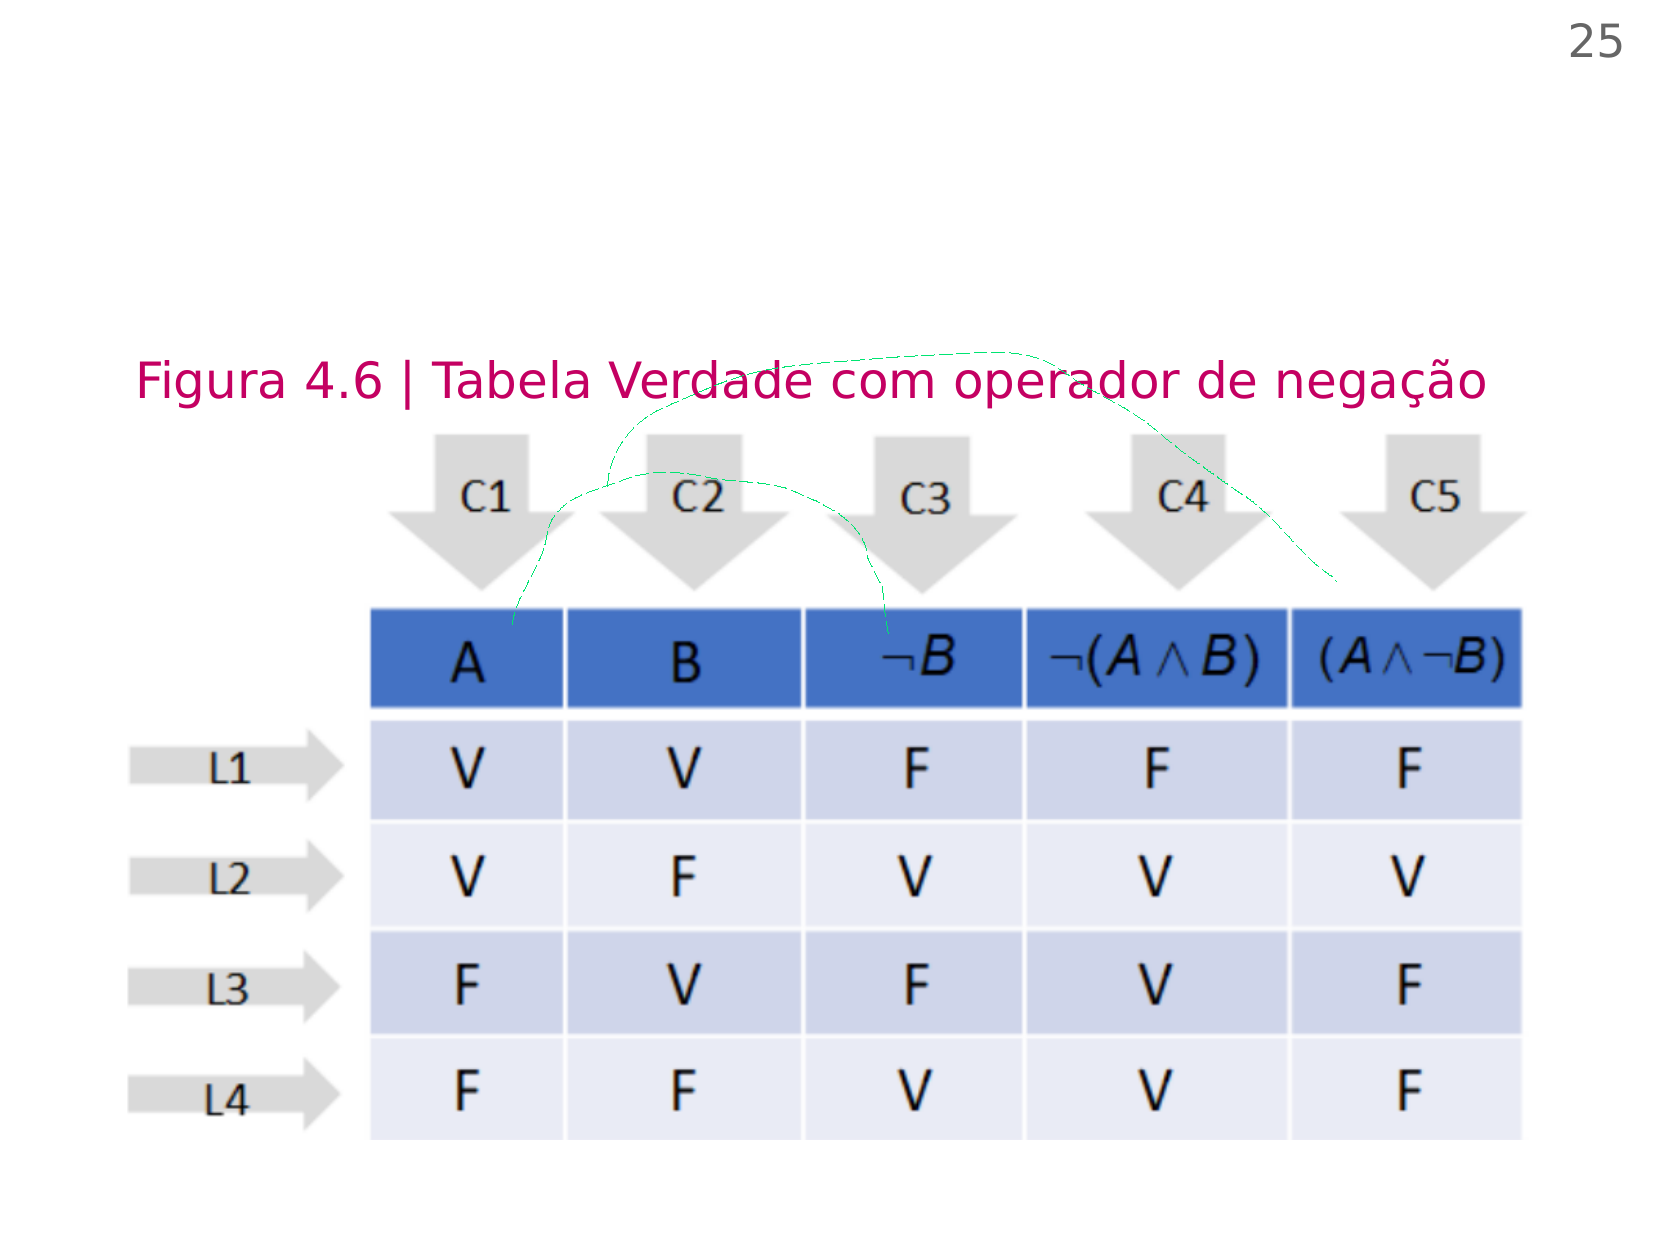

25
#
Figura 4.6 | Tabela Verdade com operador de negação